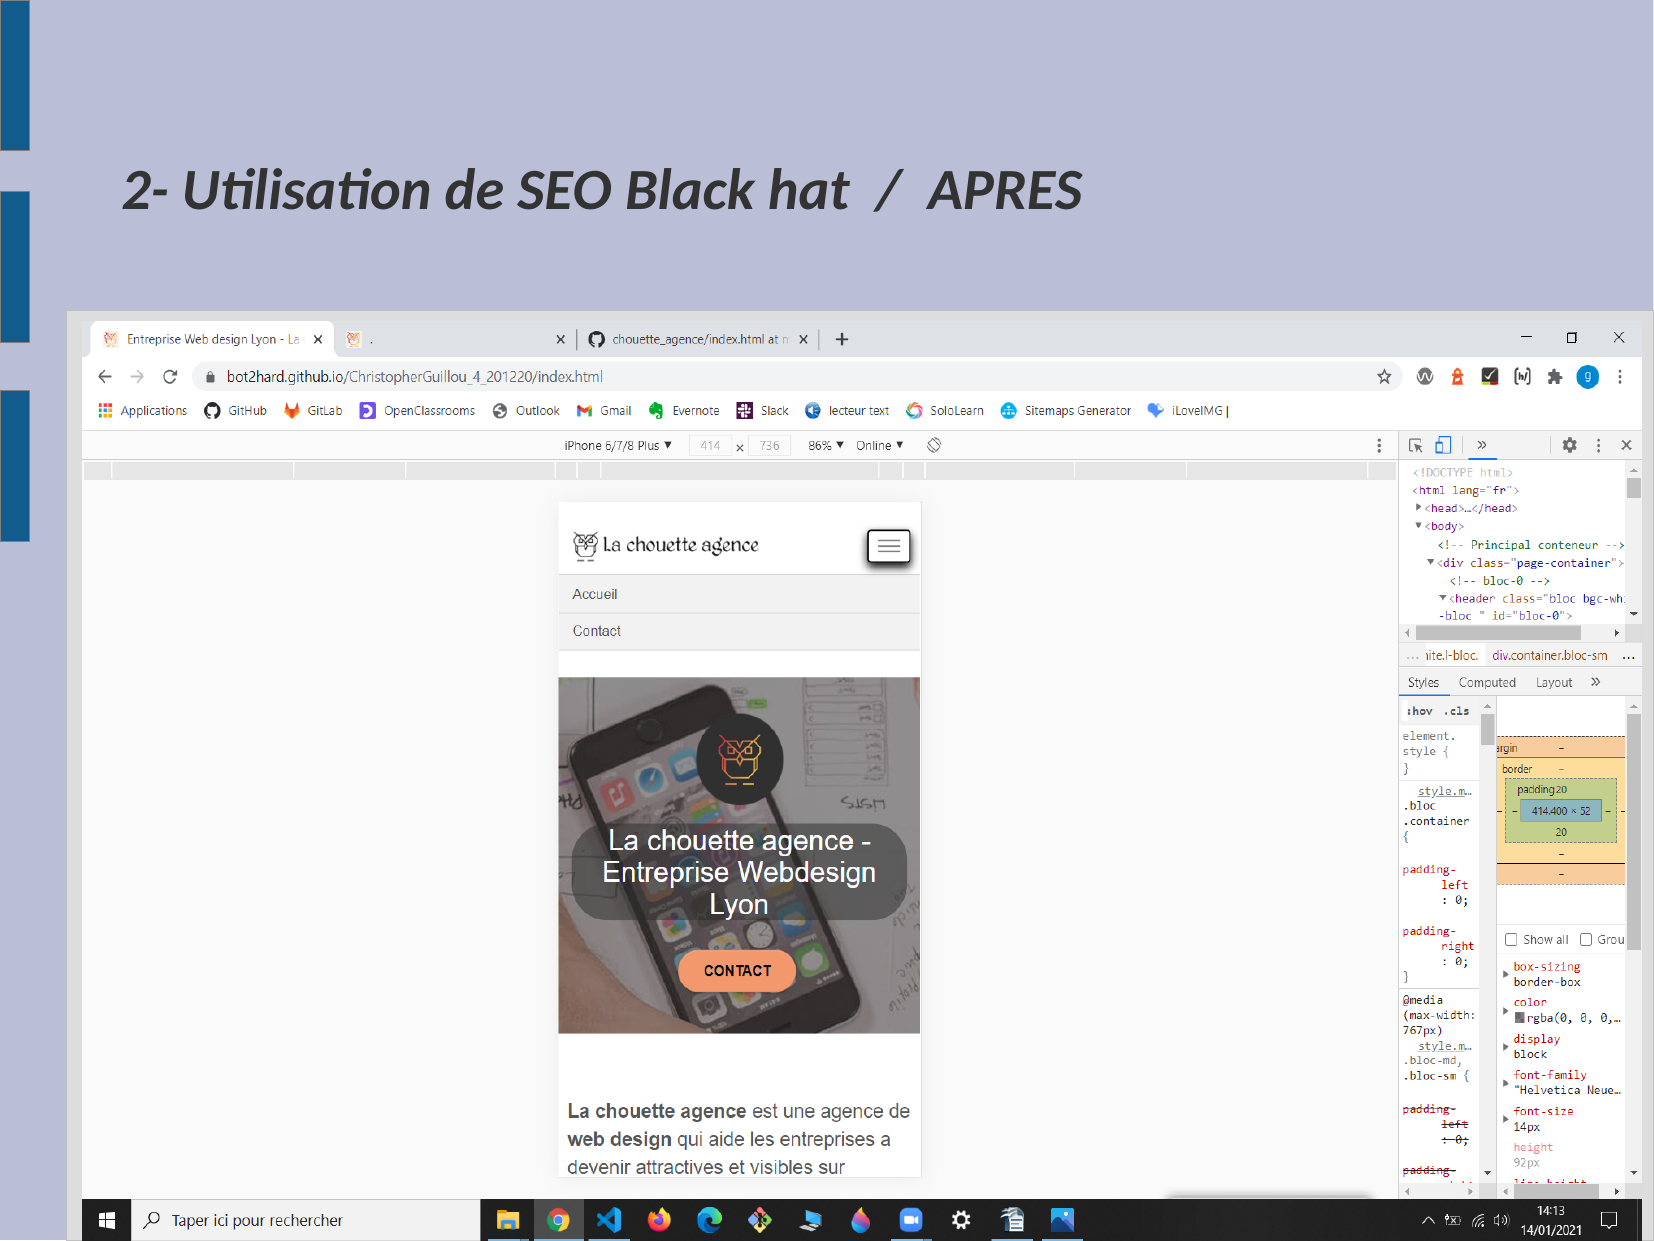

# 2- Utilisation de SEO Black hat / APRES